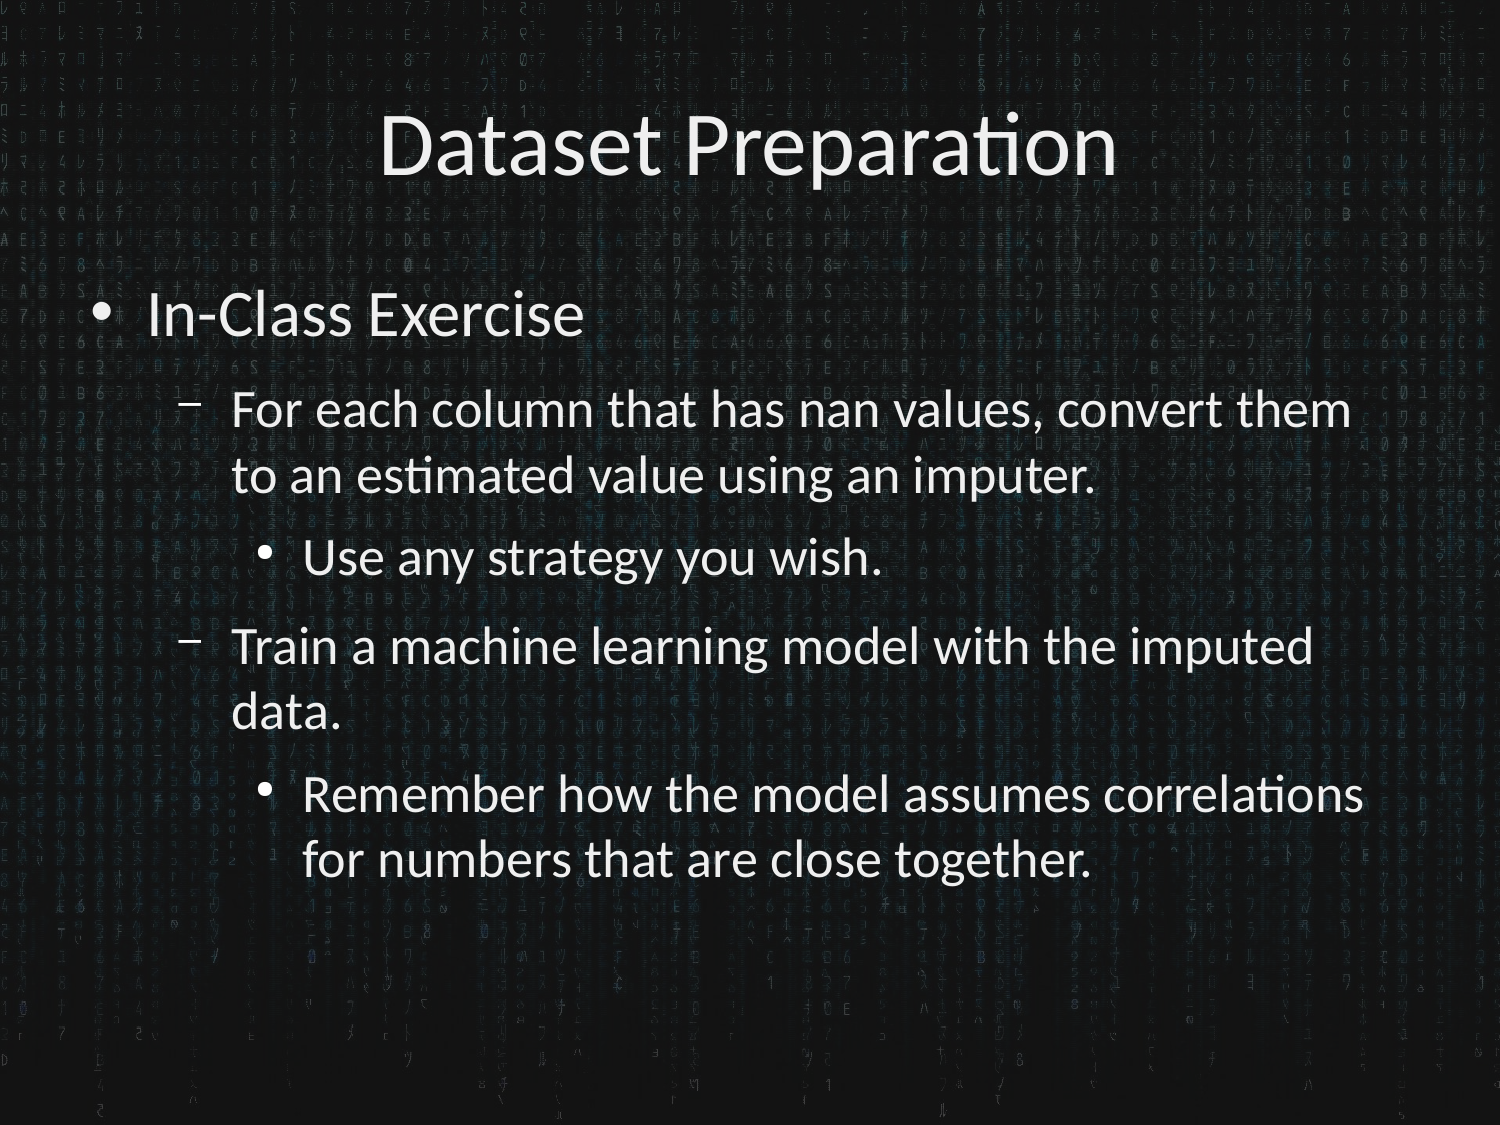

# Dataset Preparation
In-Class Exercise
For each column that has nan values, convert them to an estimated value using an imputer.
Use any strategy you wish.
Train a machine learning model with the imputed data.
Remember how the model assumes correlations for numbers that are close together.